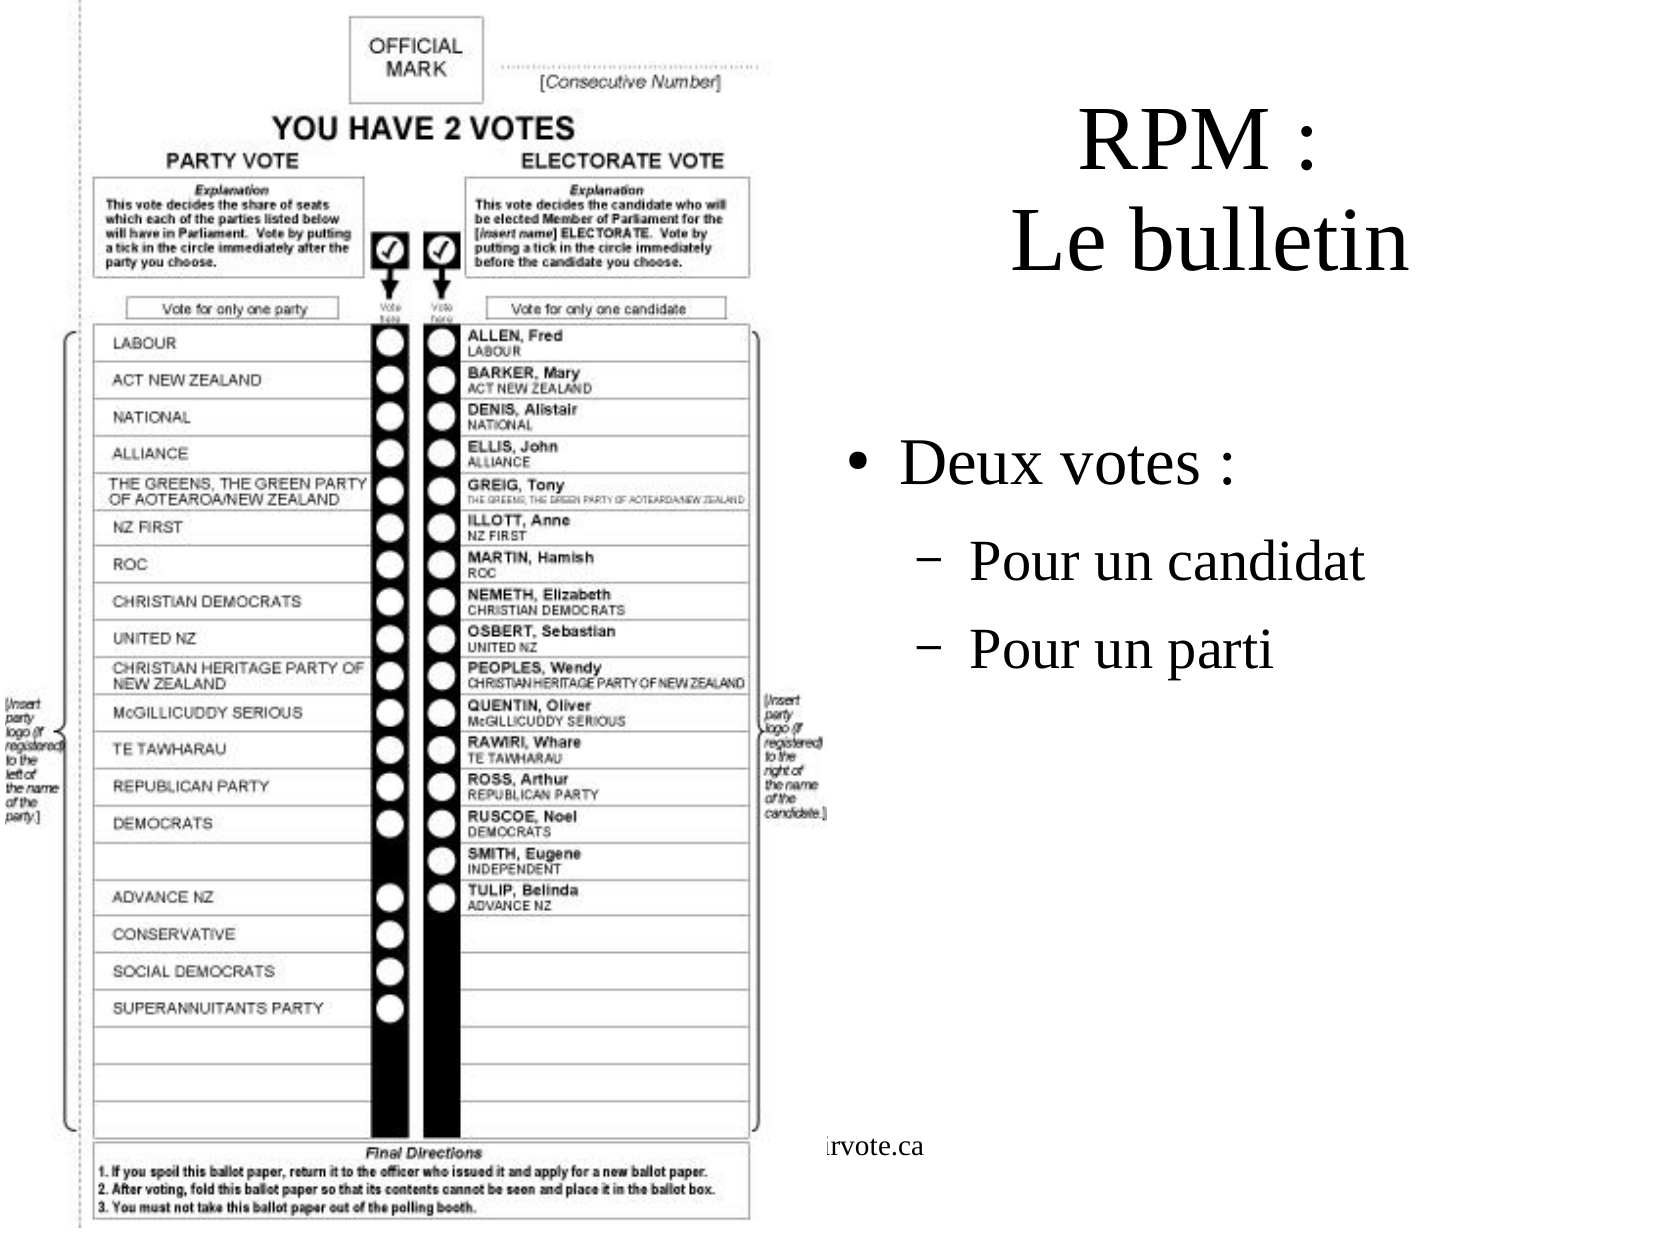

# RPM : Le bulletin
Deux votes :
Pour un candidat
Pour un parti
www.fairvote.ca